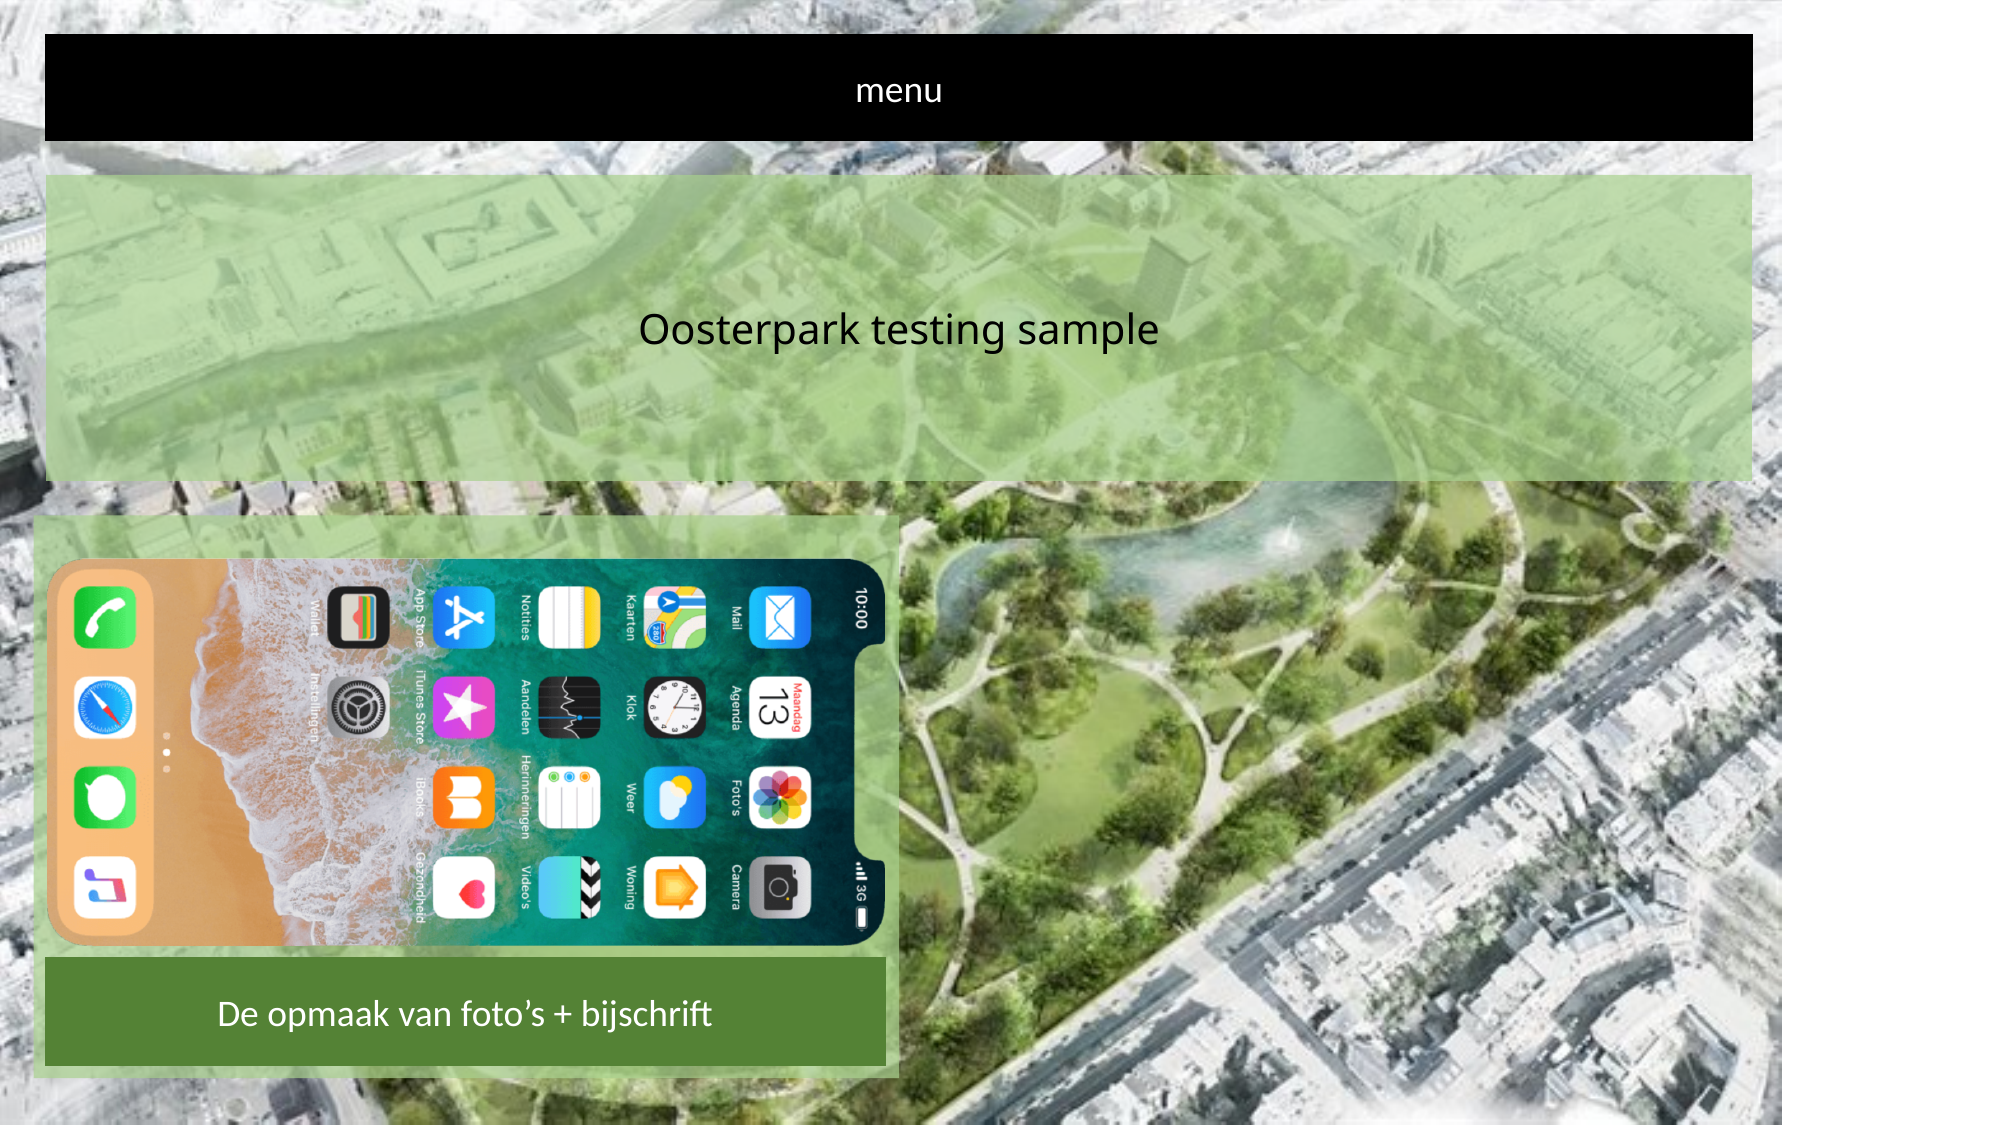

menu
Oosterpark testing sample
De opmaak van foto’s + bijschrift